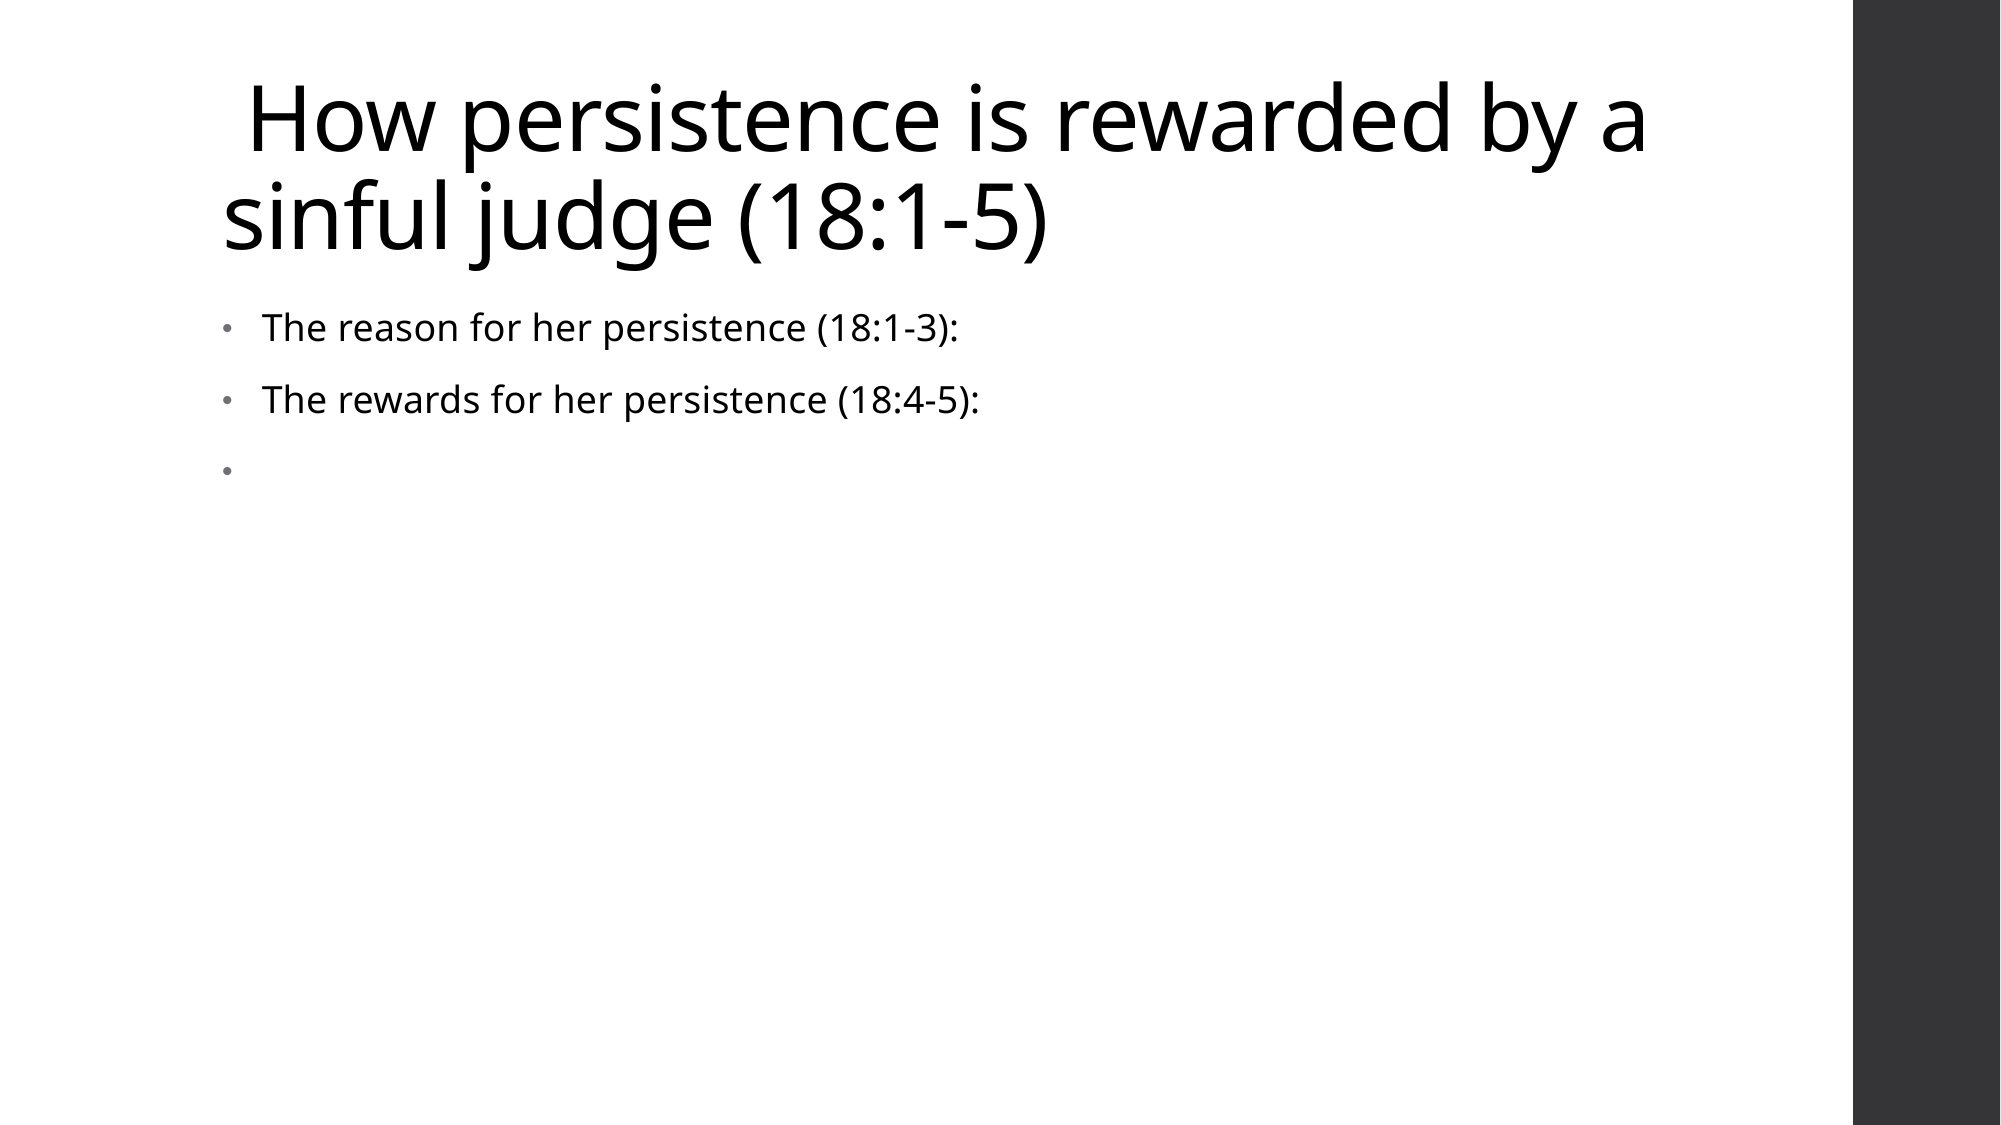

# How persistence is rewarded by a sinful judge (18:1-5)
 The reason for her persistence (18:1-3):
 The rewards for her persistence (18:4-5):